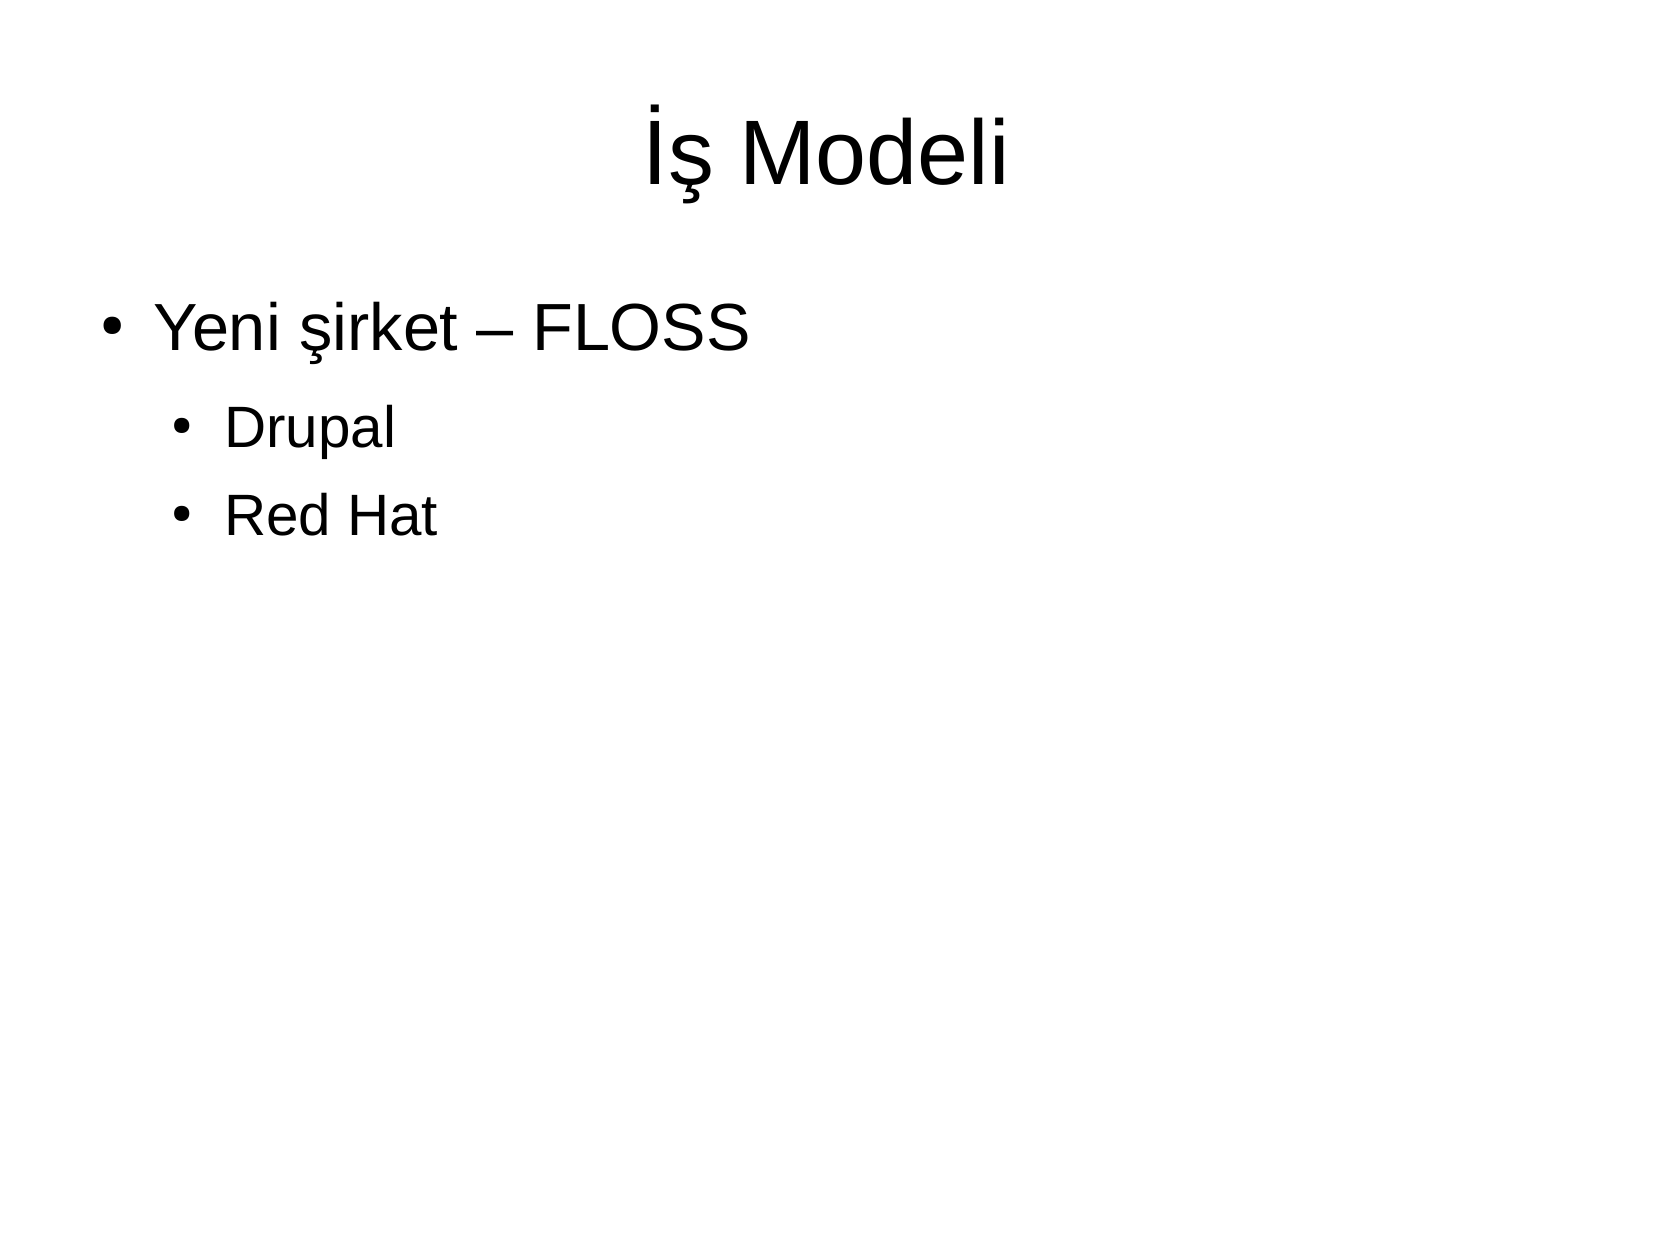

# İş Modeli
Yeni şirket – FLOSS
Drupal
Red Hat